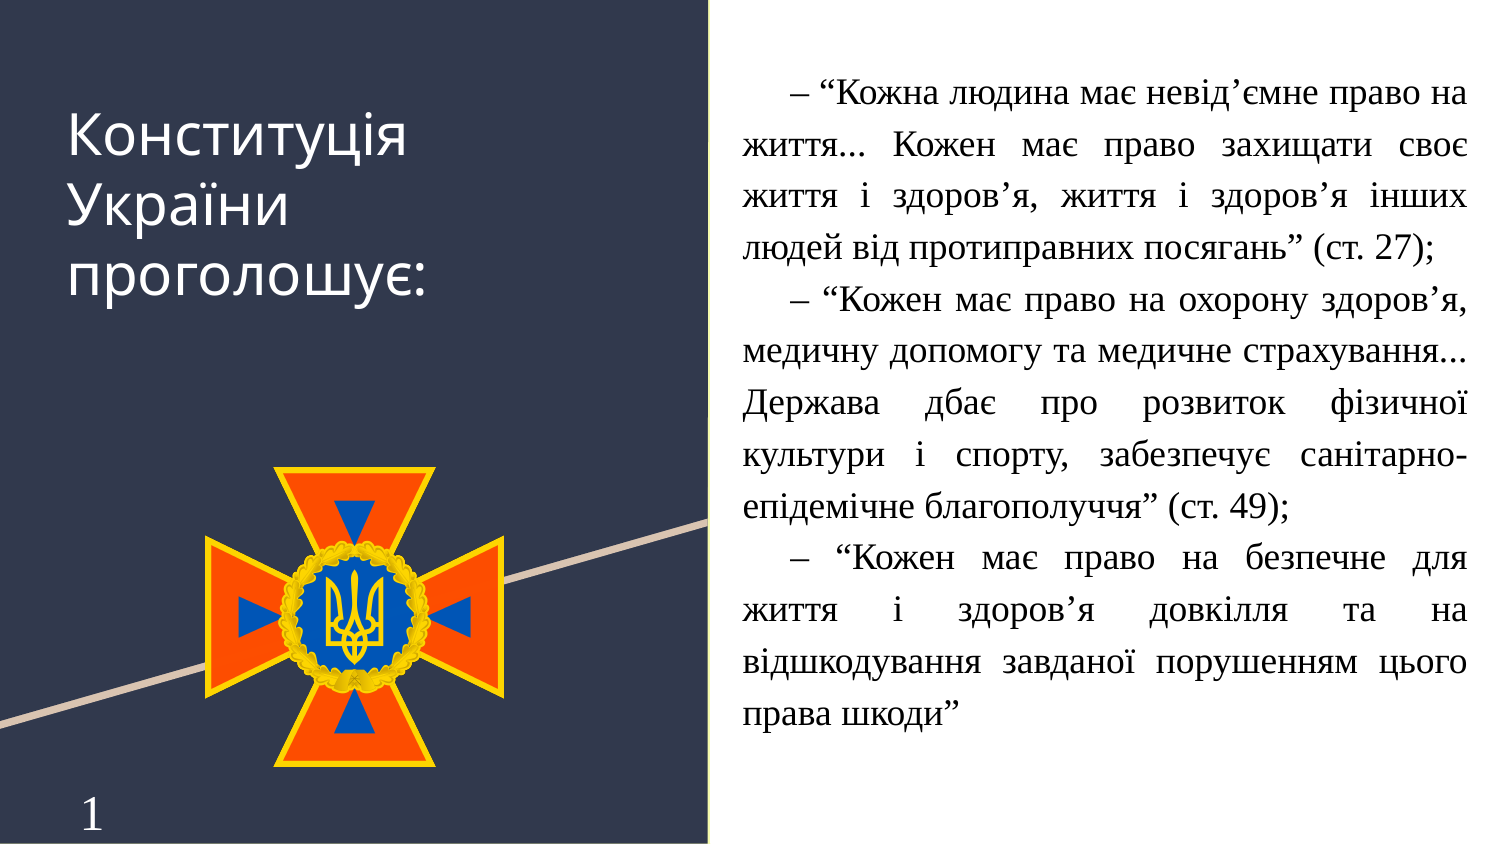

– “Кожна людина має невід’ємне право на життя... Кожен має право захищати своє життя і здоров’я, життя і здоров’я інших людей від протиправних посягань” (ст. 27);
– “Кожен має право на охорону здоров’я, медичну допомогу та медичне страхування... Держава дбає про розвиток фізичної культури і спорту, забезпечує санітарно-епідемічне благополуччя” (ст. 49);
– “Кожен має право на безпечне для життя і здоров’я довкілля та на відшкодування завданої порушенням цього права шкоди”
# Конституція України проголошує:
1